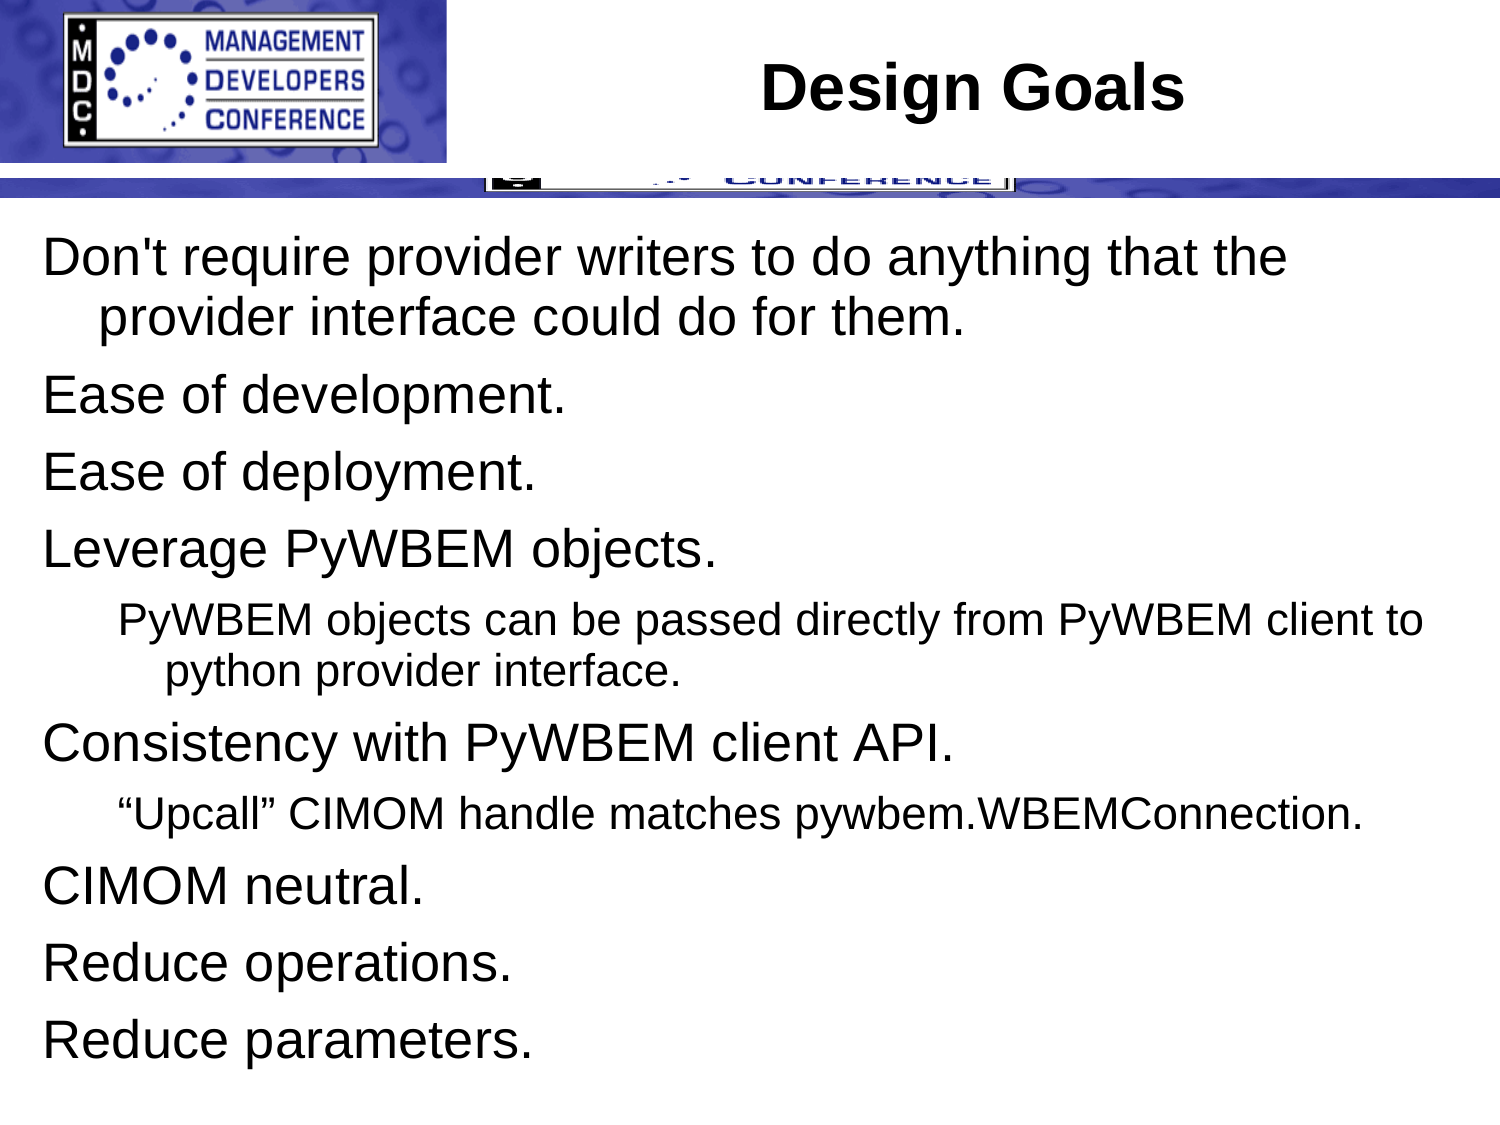

# Design Goals
Don't require provider writers to do anything that the provider interface could do for them.
Ease of development.
Ease of deployment.
Leverage PyWBEM objects.
PyWBEM objects can be passed directly from PyWBEM client to python provider interface.
Consistency with PyWBEM client API.
“Upcall” CIMOM handle matches pywbem.WBEMConnection.
CIMOM neutral.
Reduce operations.
Reduce parameters.